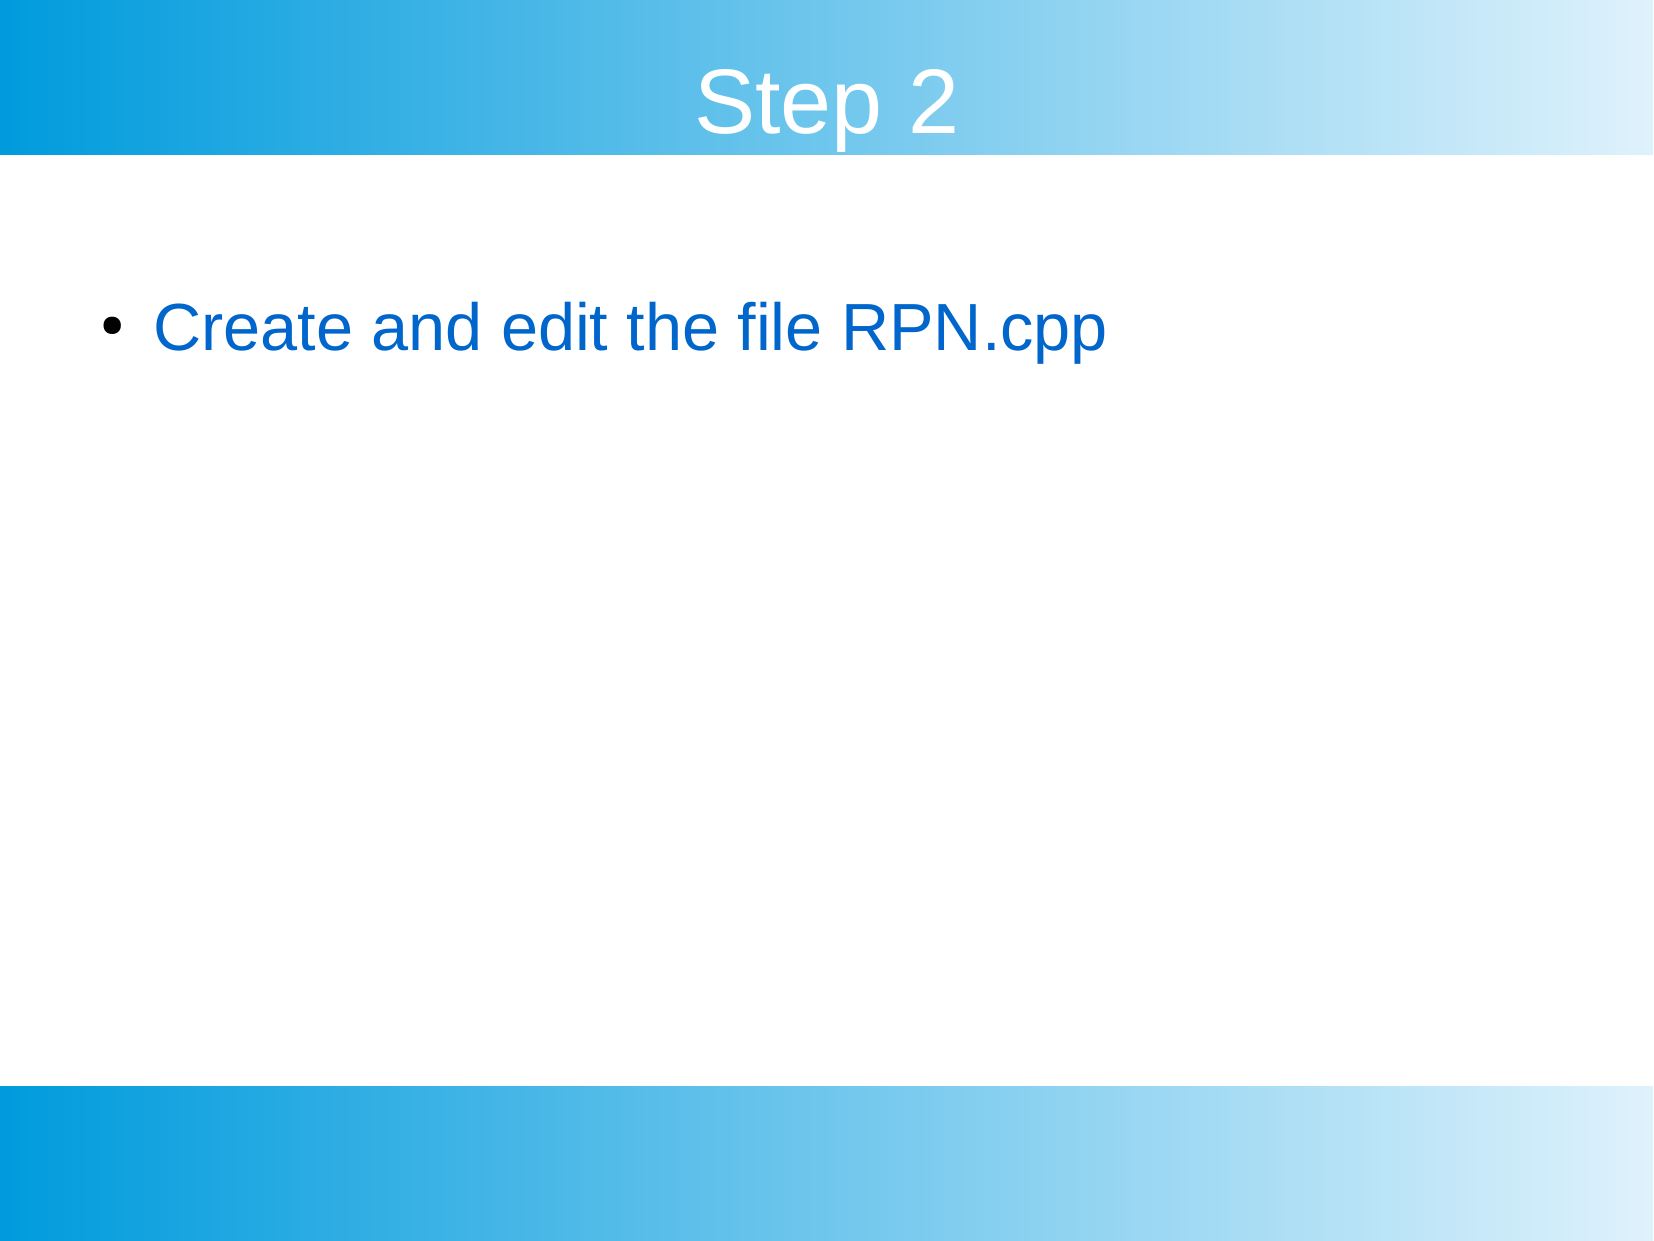

# Step 2
Create and edit the file RPN.cpp